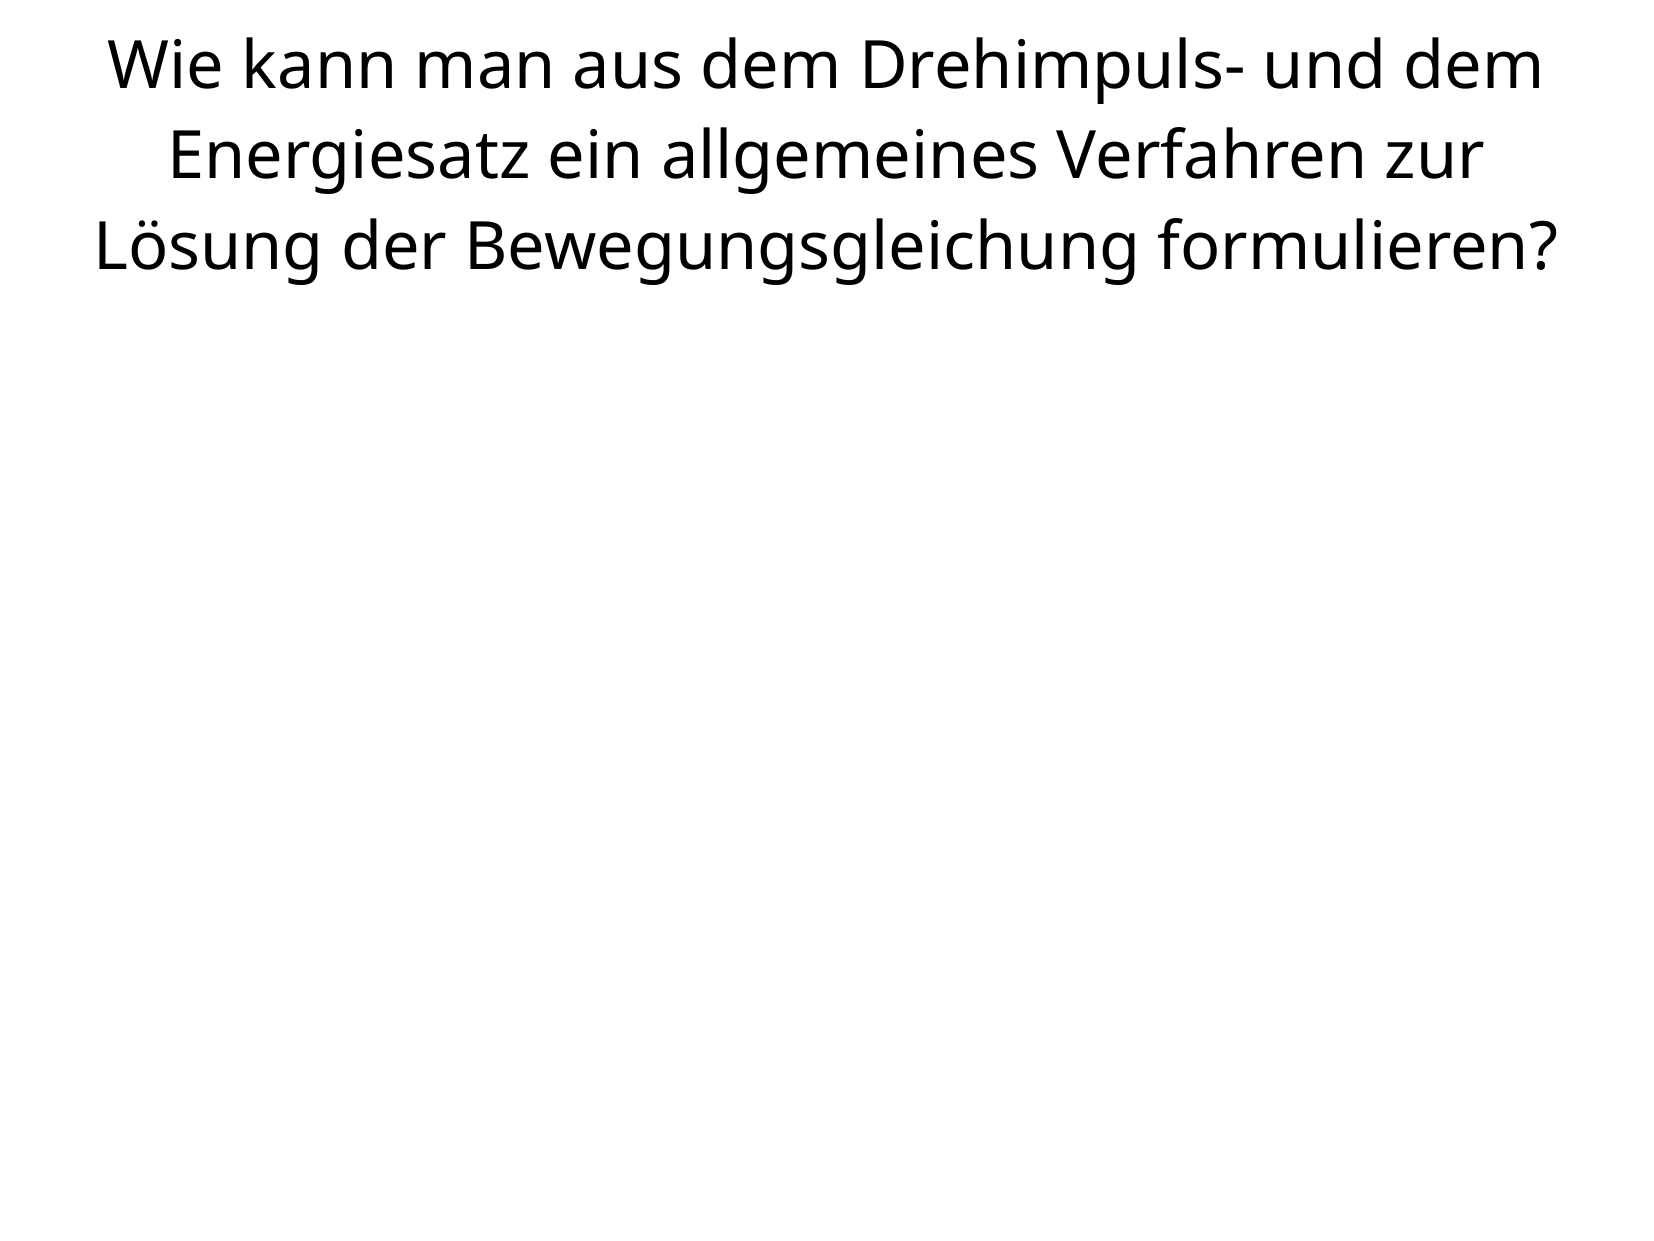

# Wie kann man aus dem Drehimpuls- und dem Energiesatz ein allgemeines Verfahren zur Lösung der Bewegungsgleichung formulieren?